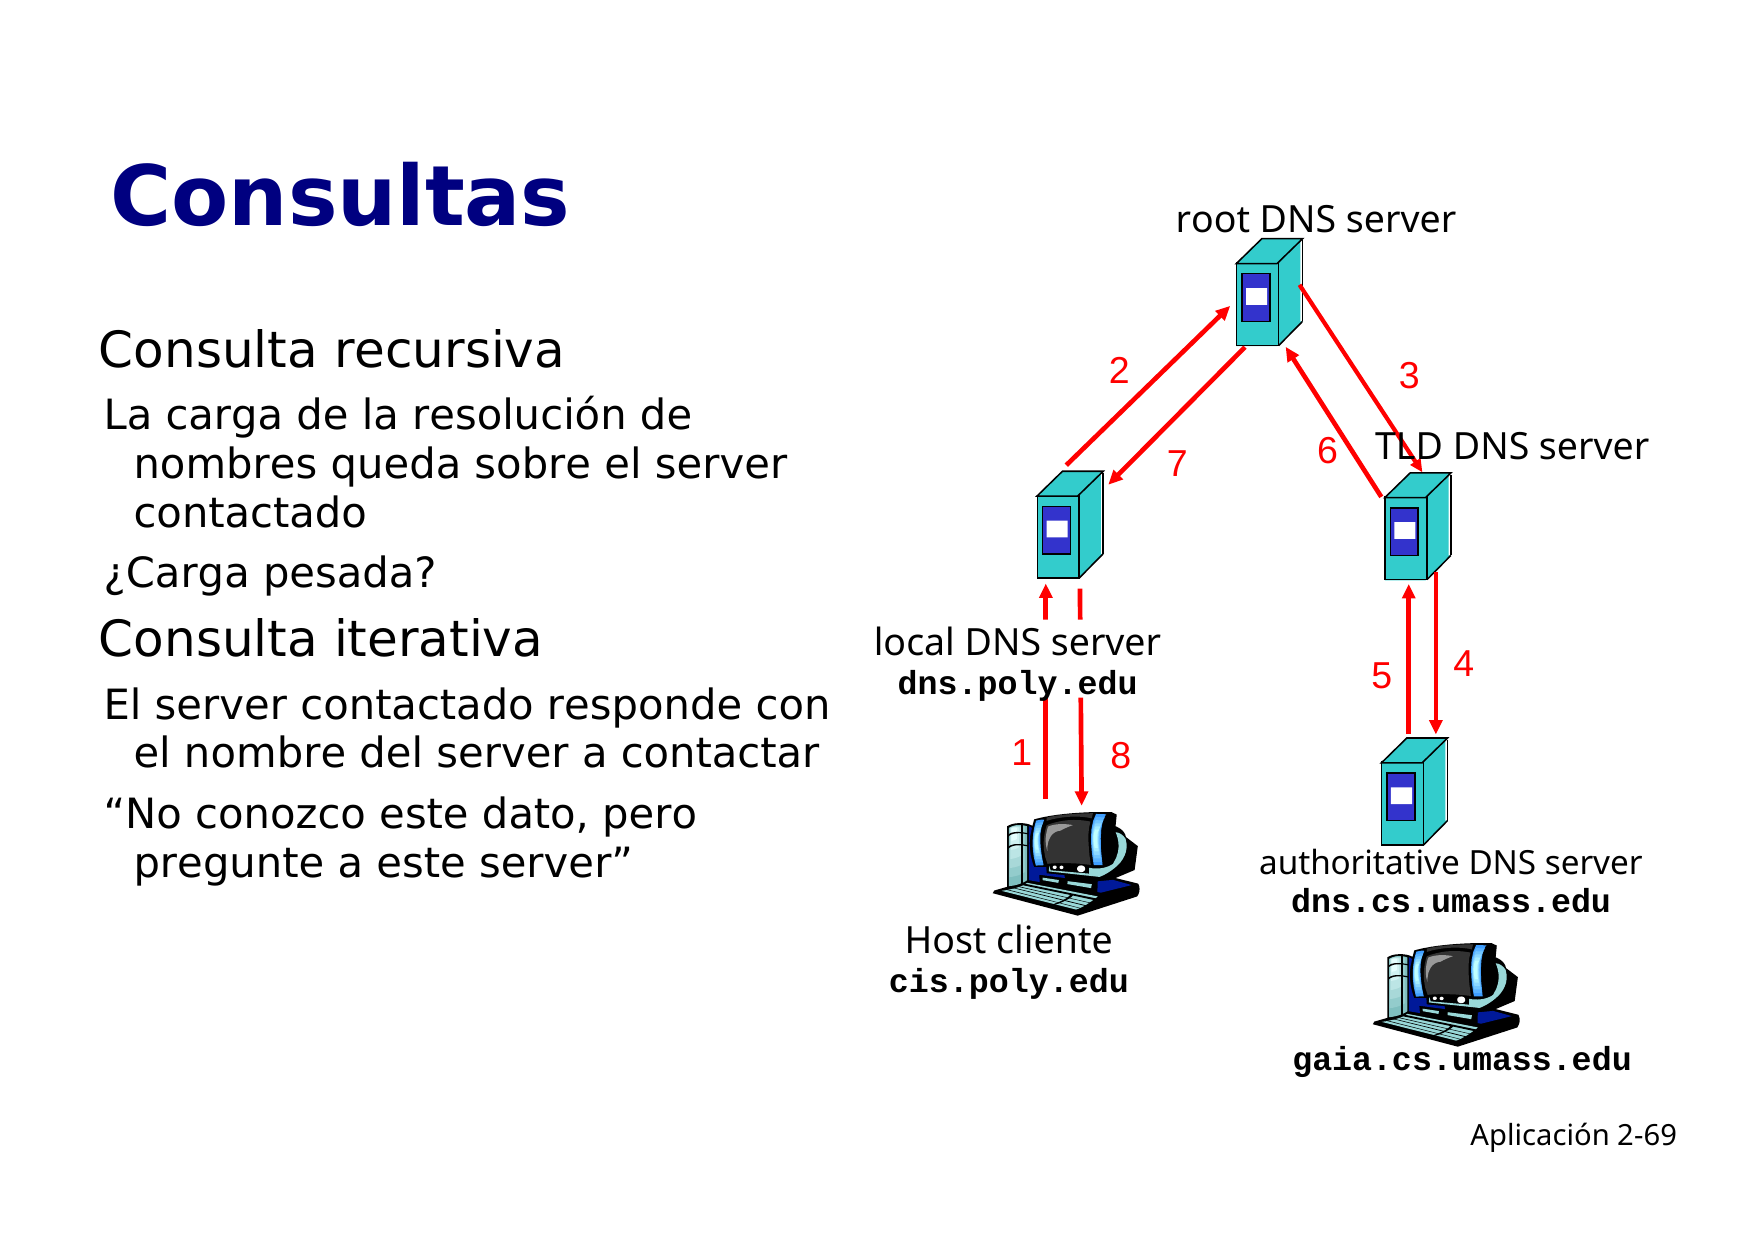

# Consultas
root DNS server
2
3
TLD DNS server
6
7
local DNS server
dns.poly.edu
4
5
1
8
authoritative DNS server
dns.cs.umass.edu
Host cliente
cis.poly.edu
gaia.cs.umass.edu
Consulta recursiva
La carga de la resolución de nombres queda sobre el server contactado
¿Carga pesada?
Consulta iterativa
El server contactado responde con el nombre del server a contactar
“No conozco este dato, pero pregunte a este server”